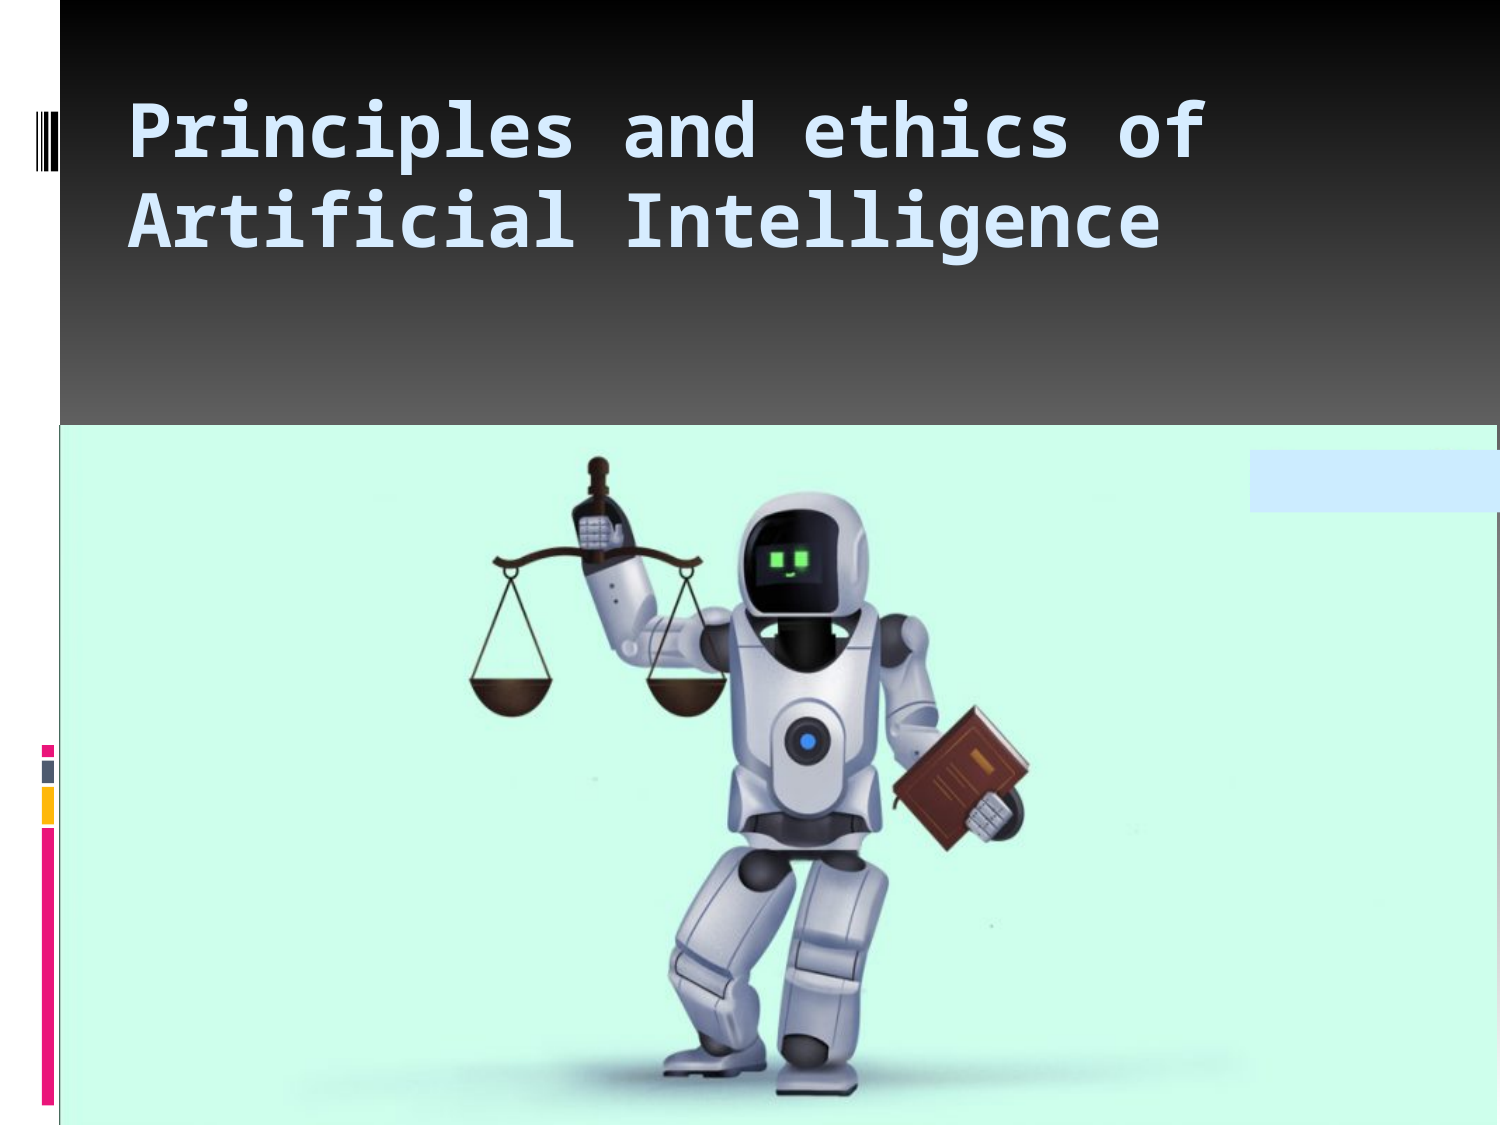

Principles and ethics of Artificial Intelligence
#